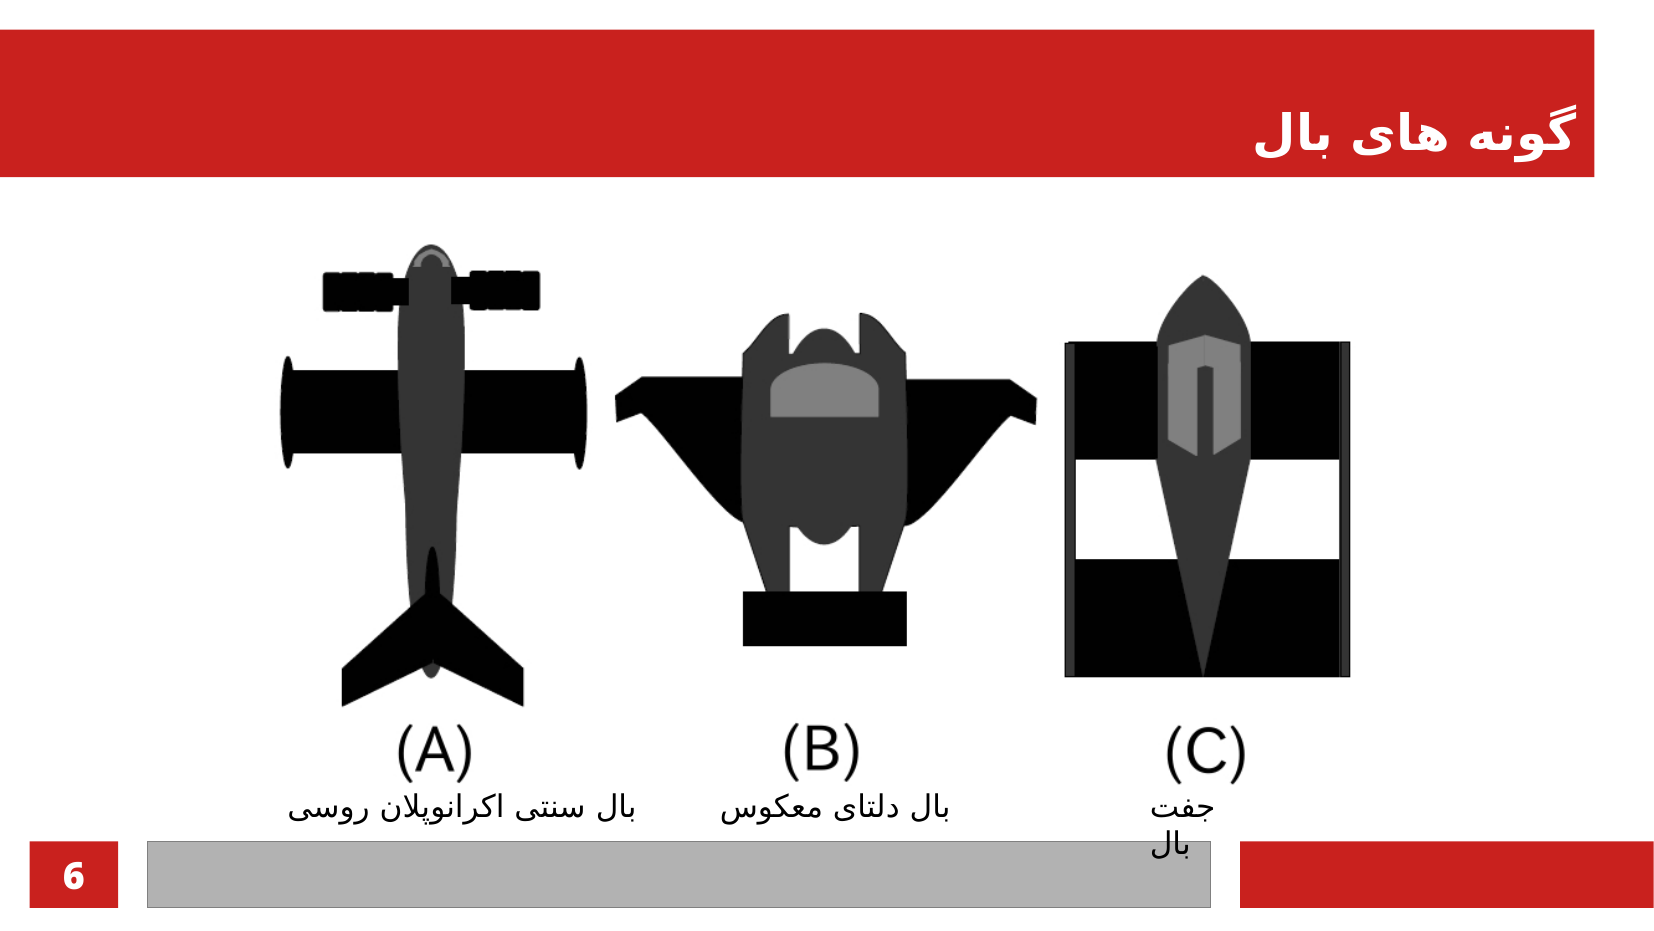

# گونه های بال
بال سنتی اکرانوپلان روسی
 بال دلتای معکوس
جفت بال
6